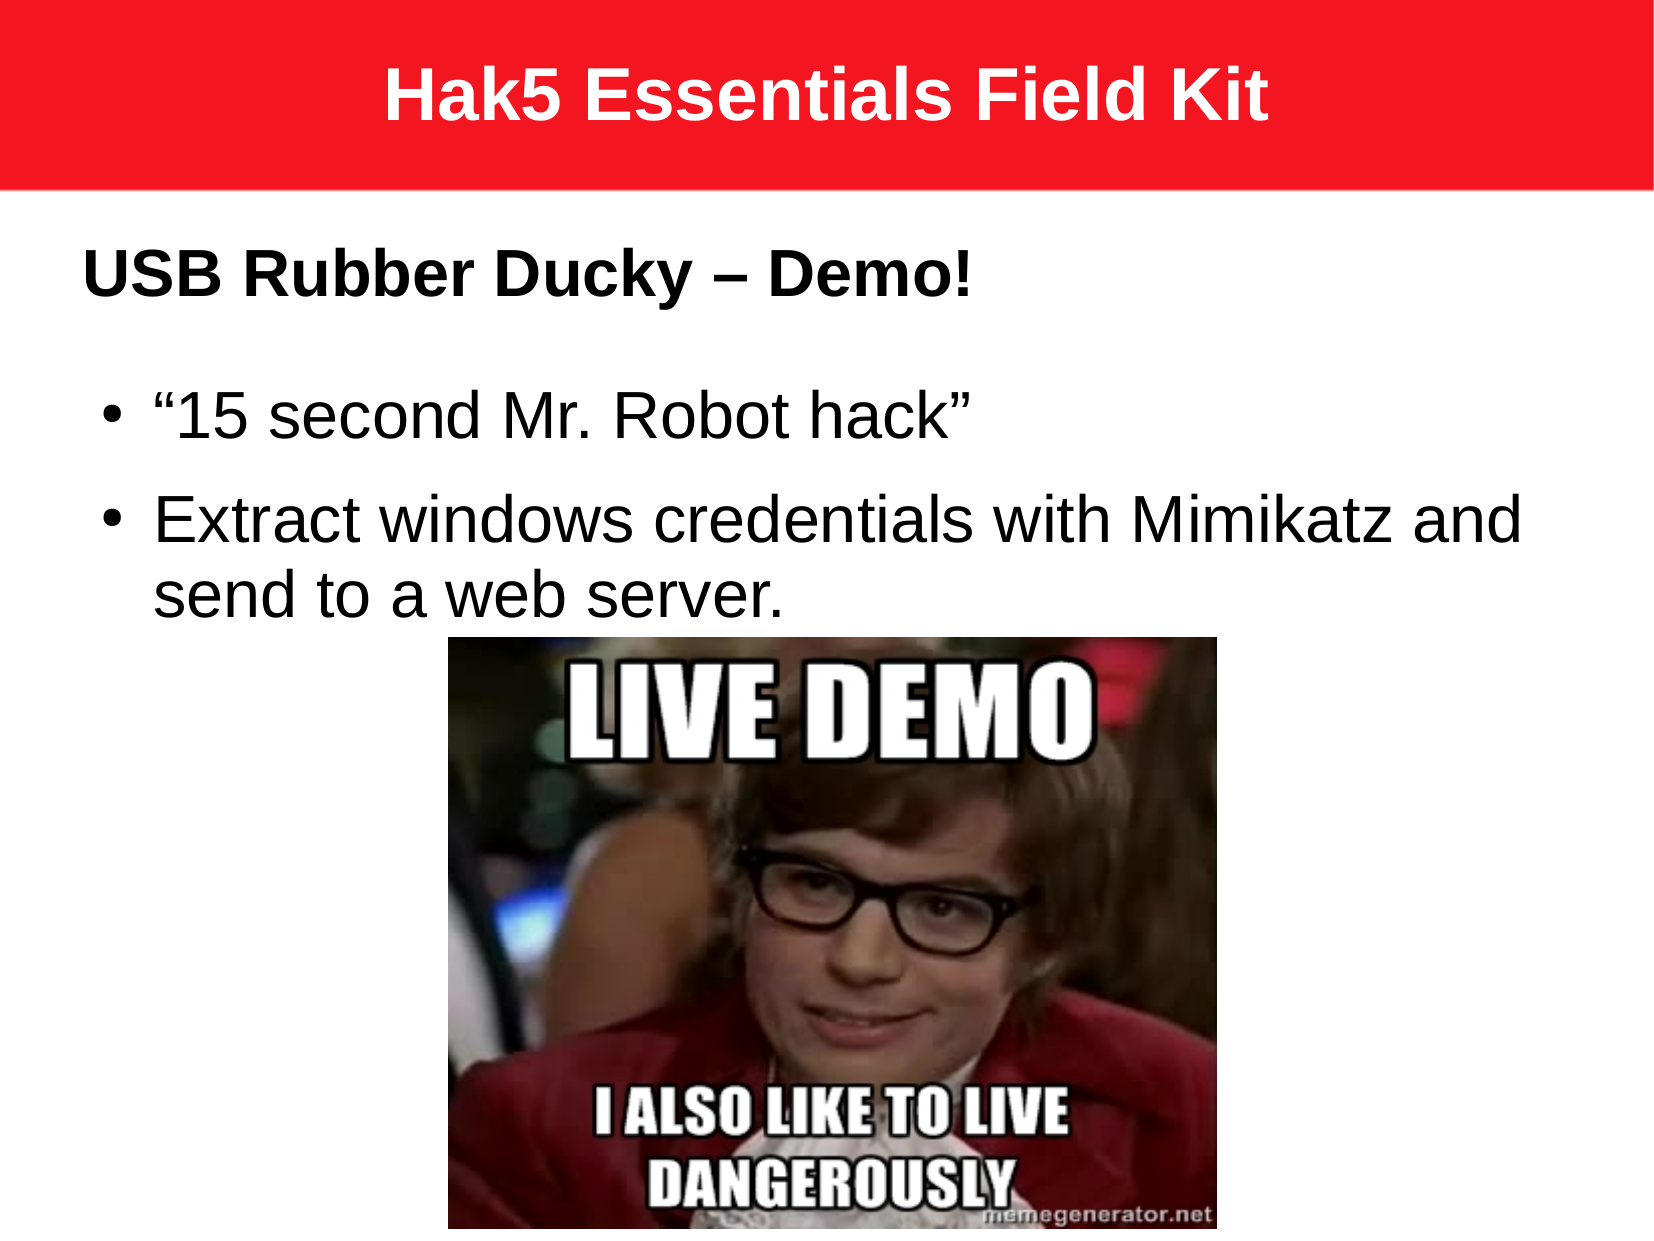

# Hak5 Essentials Field Kit
USB Rubber Ducky – Demo!
“15 second Mr. Robot hack”
Extract windows credentials with Mimikatz and send to a web server.